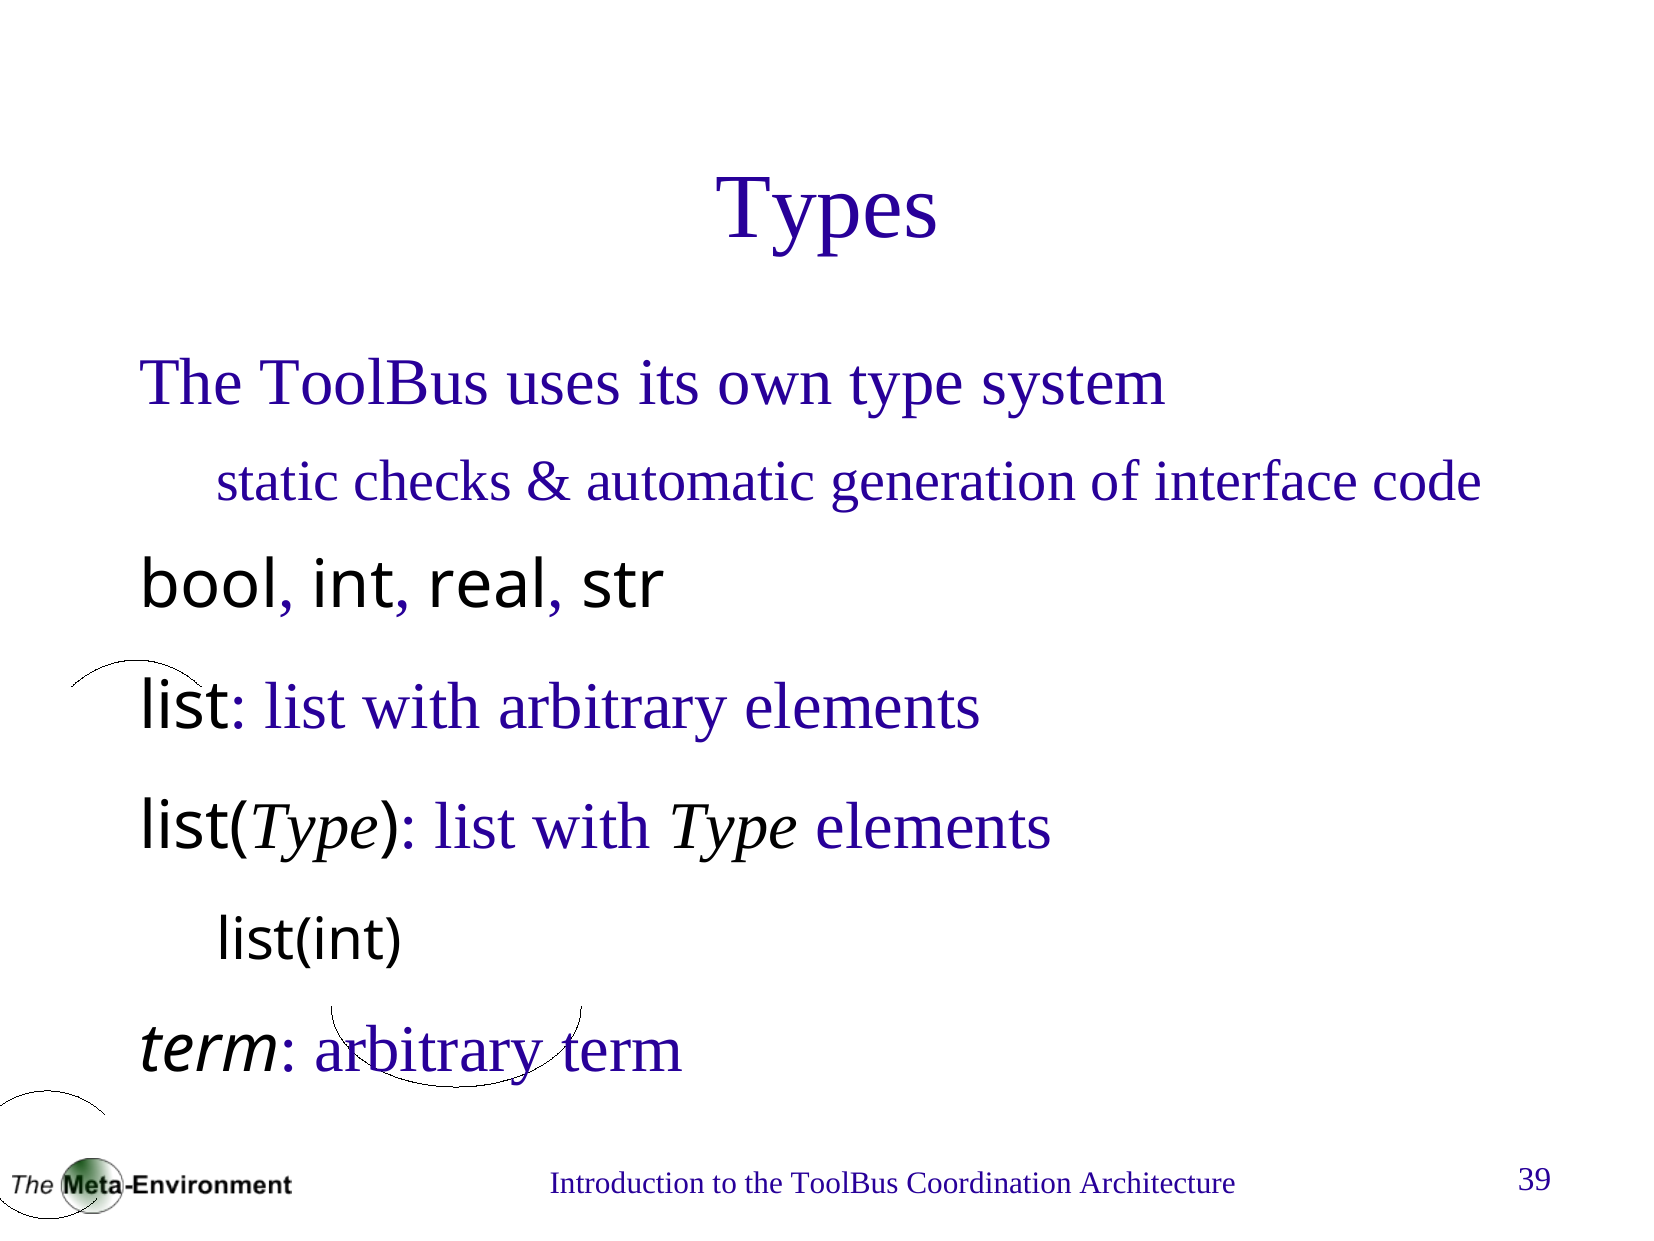

# Types
The ToolBus uses its own type system
static checks & automatic generation of interface code
bool, int, real, str
list: list with arbitrary elements
list(Type): list with Type elements
list(int)
term: arbitrary term